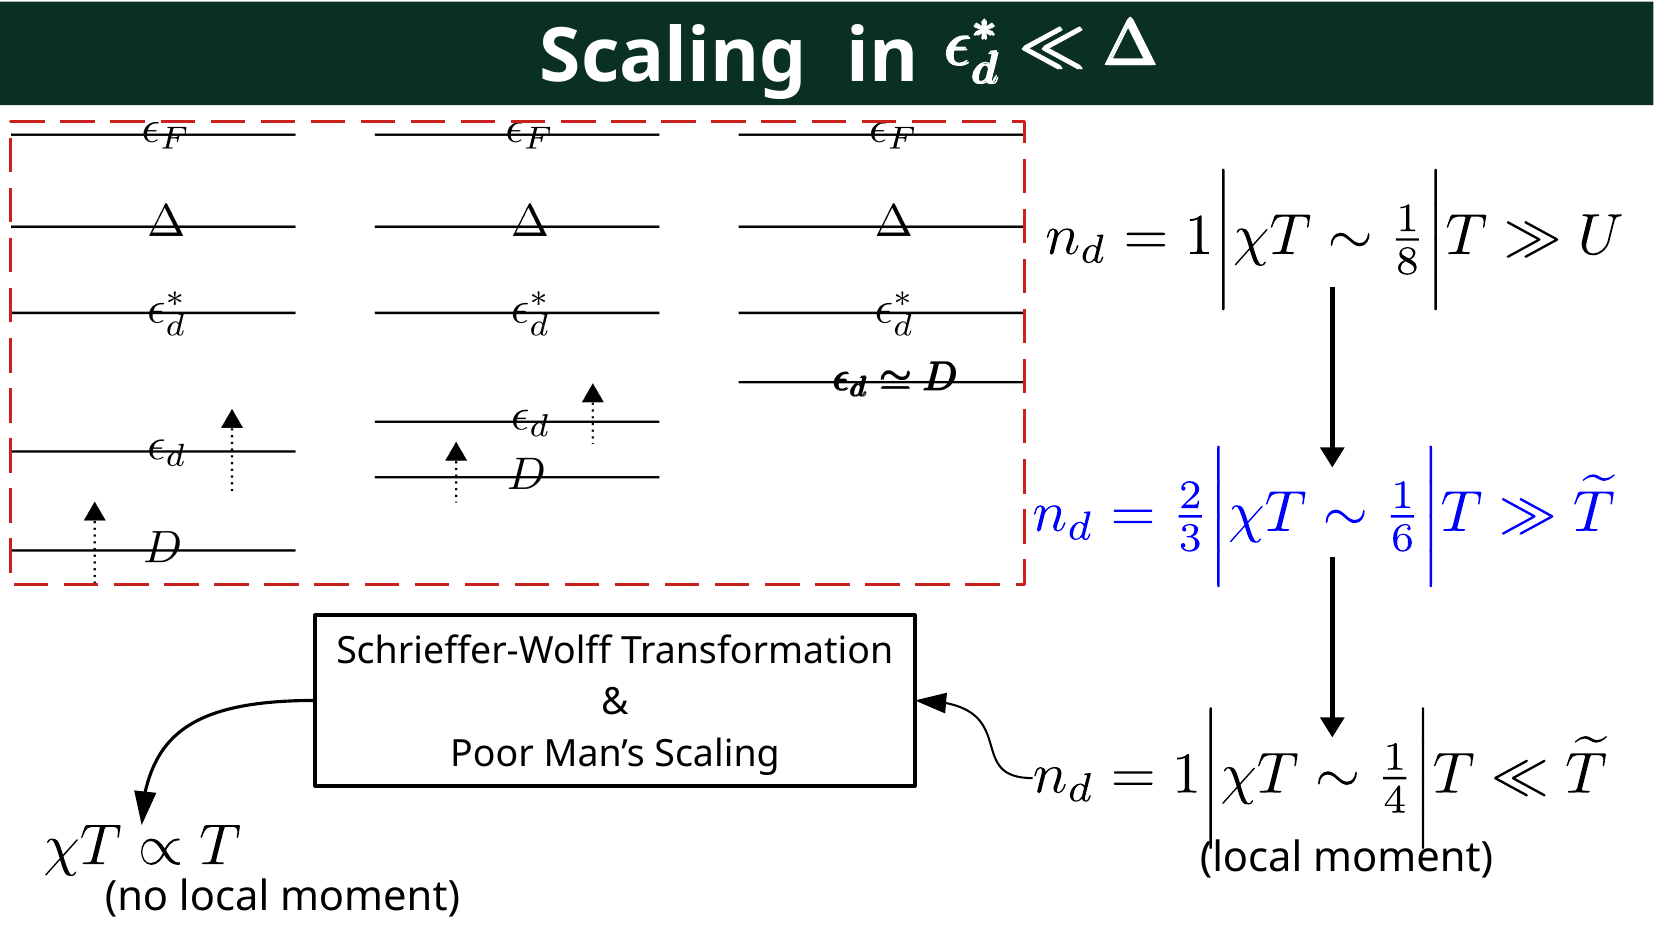

# Scaling in
Schrieffer-Wolff Transformation
&
Poor Man’s Scaling
(local moment)
(no local moment)